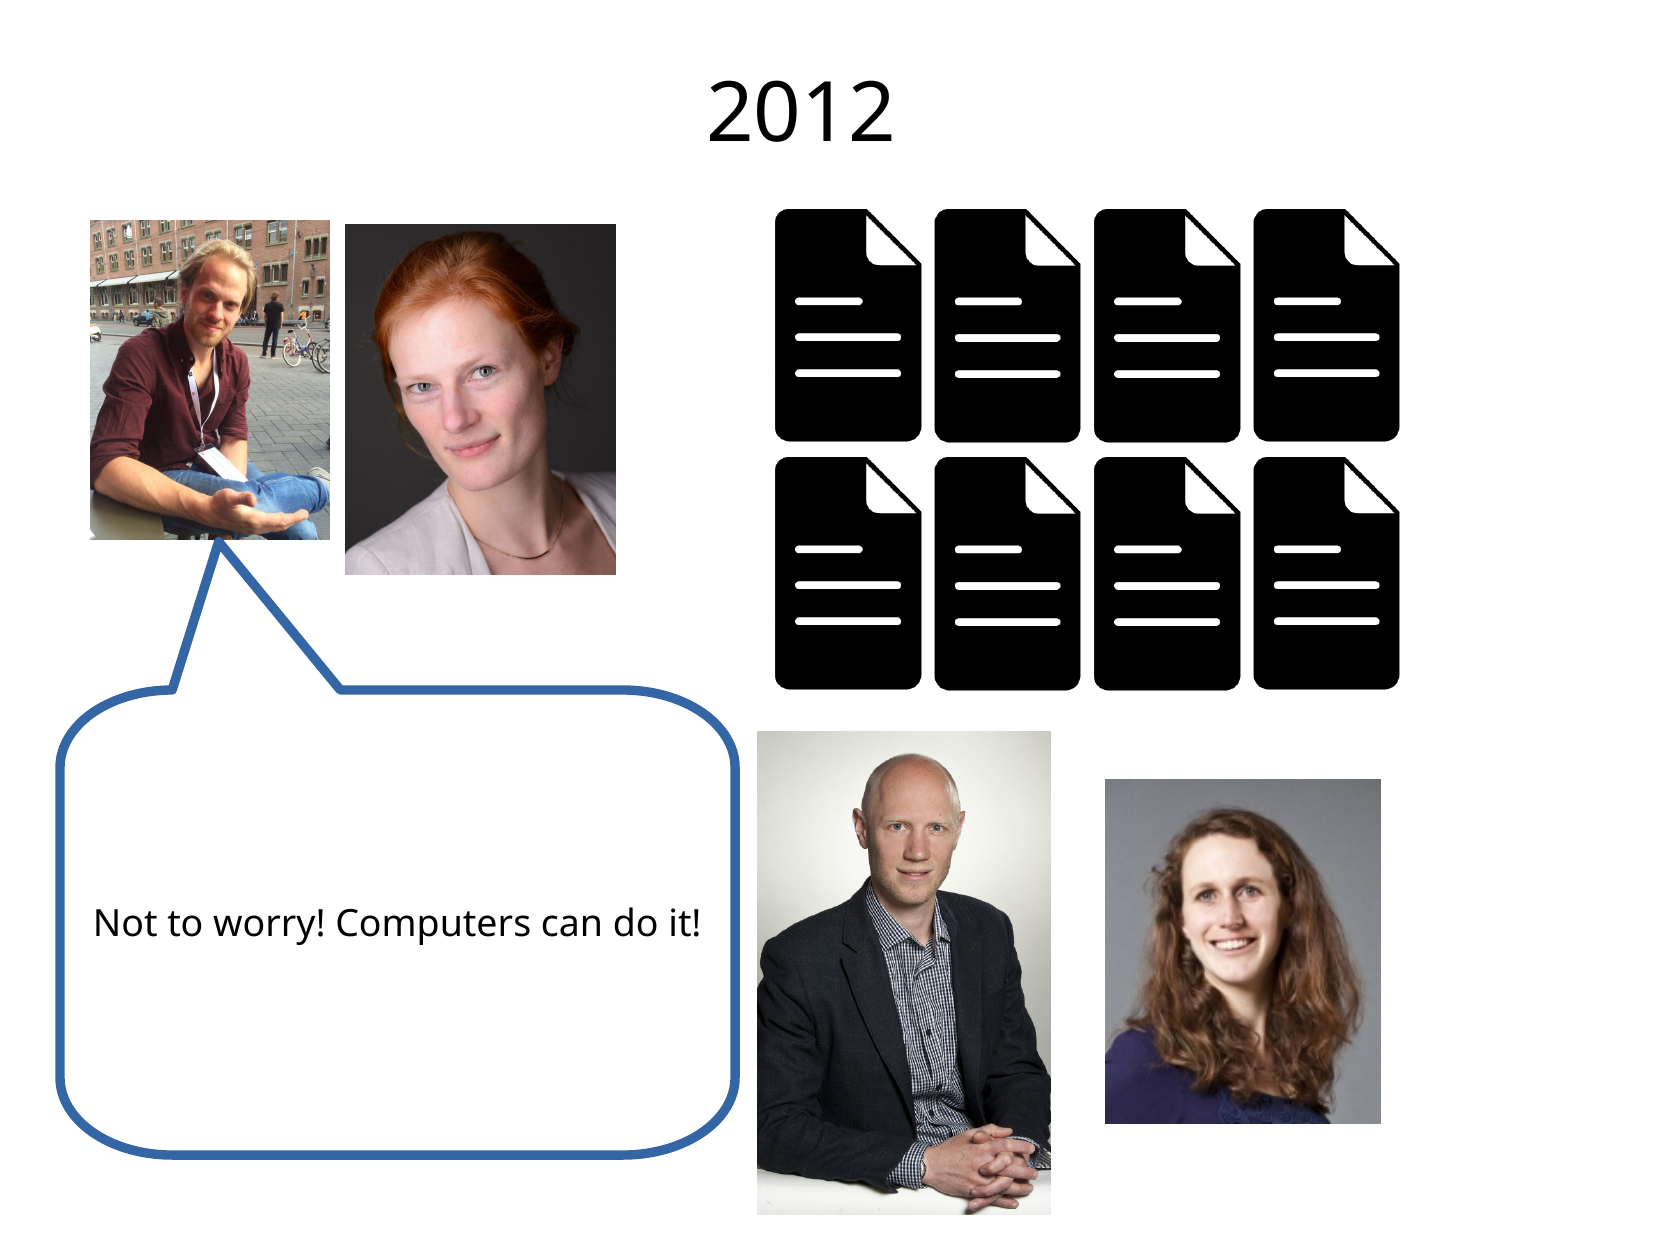

2012
Not to worry! Computers can do it!